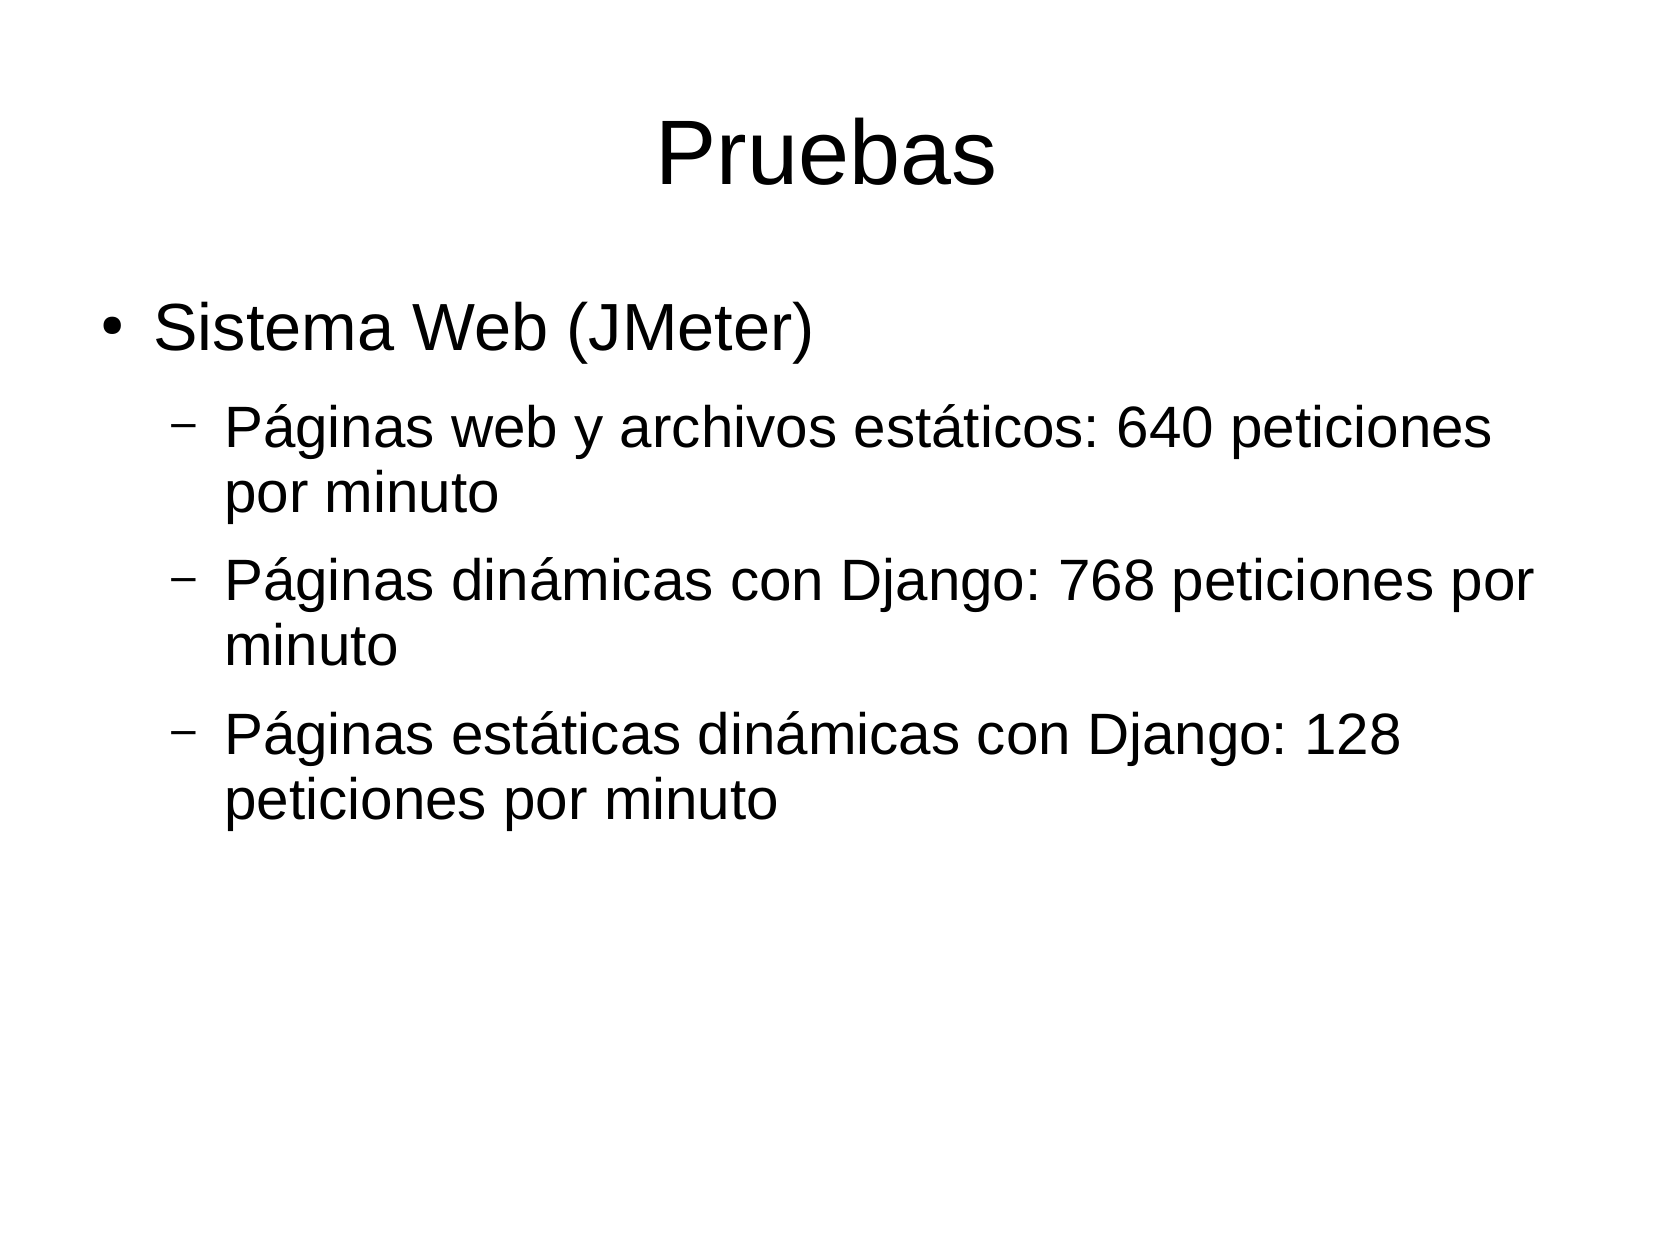

# Pruebas
Sistema Web (JMeter)
Páginas web y archivos estáticos: 640 peticiones por minuto
Páginas dinámicas con Django: 768 peticiones por minuto
Páginas estáticas dinámicas con Django: 128 peticiones por minuto